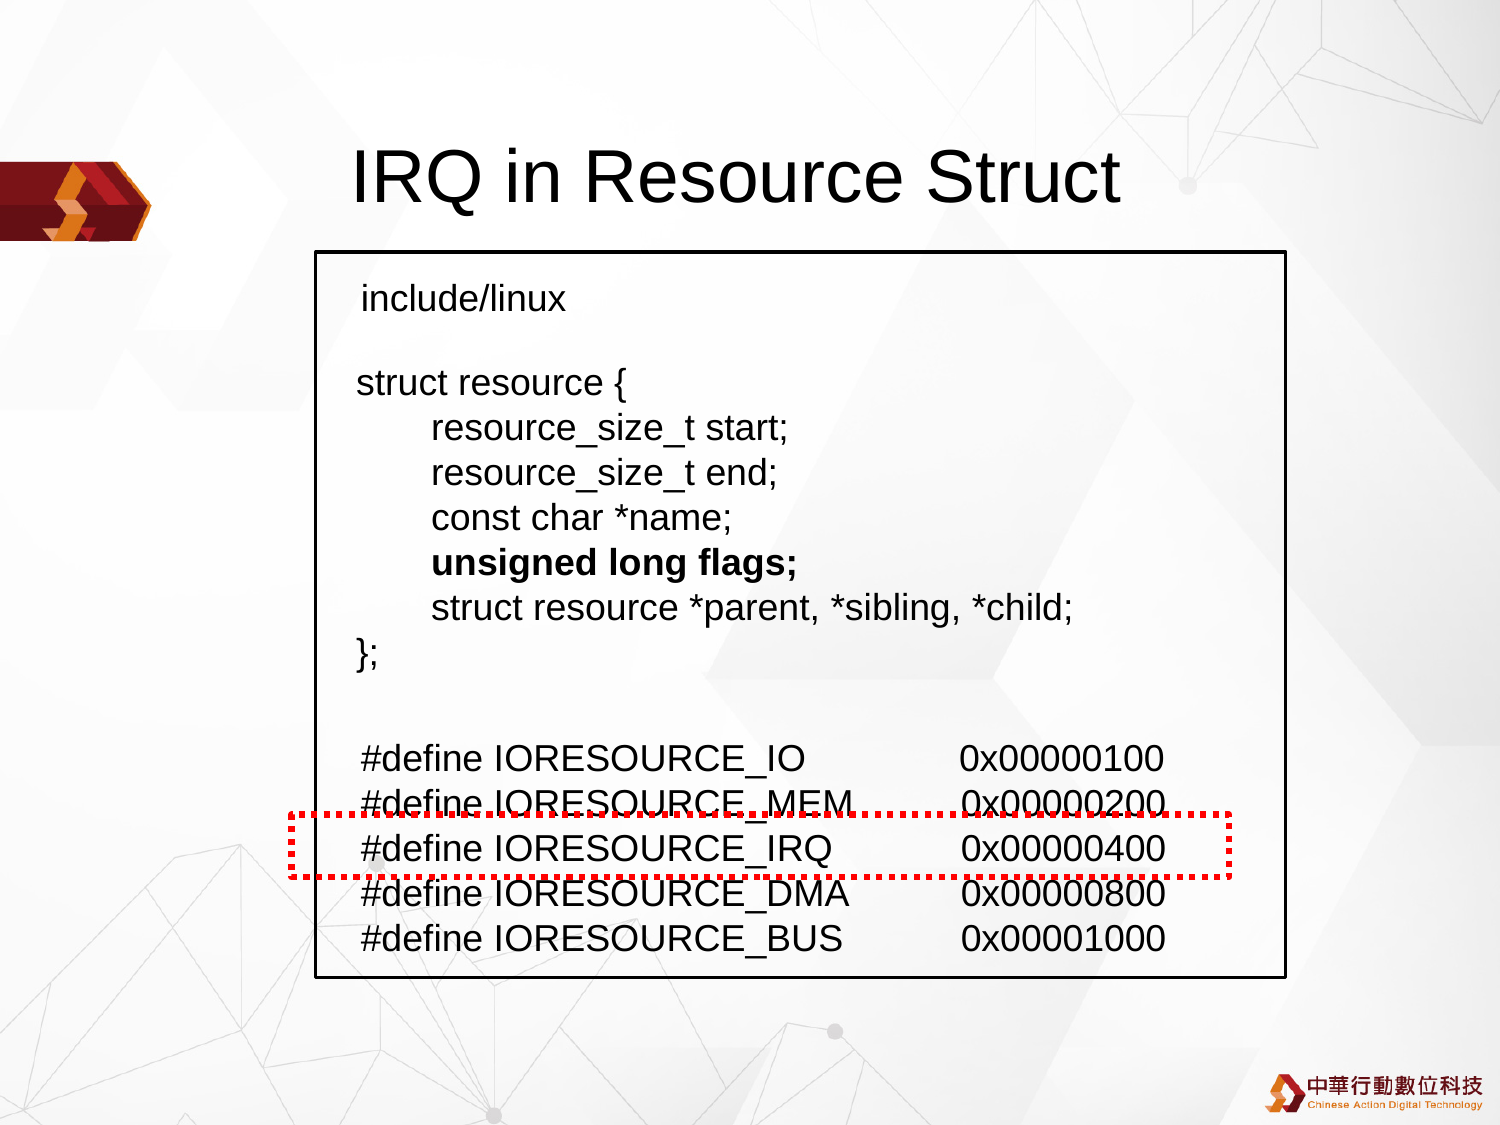

# IRQ in Resource Struct
include/linux
struct resource {
	resource_size_t start;
	resource_size_t end;
	const char *name;
	unsigned long flags;
	struct resource *parent, *sibling, *child;
};
#define IORESOURCE_IO		 0x00000100
#define IORESOURCE_MEM		0x00000200
#define IORESOURCE_IRQ		0x00000400
#define IORESOURCE_DMA		0x00000800
#define IORESOURCE_BUS		0x00001000